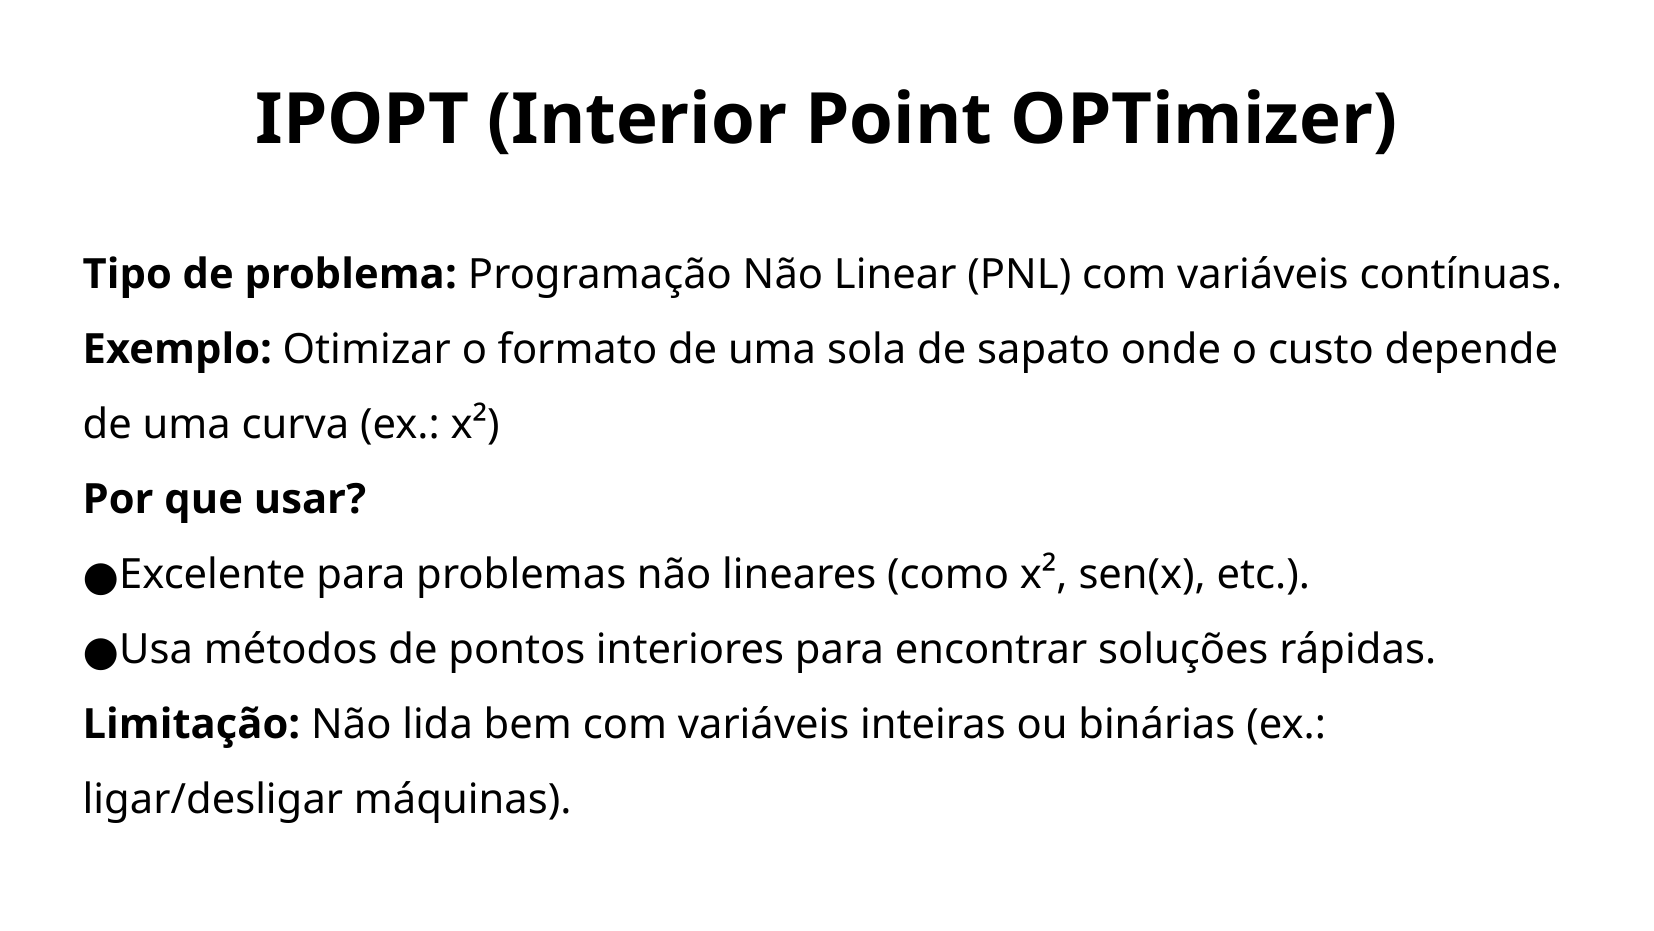

IPOPT (Interior Point OPTimizer)
Tipo de problema: Programação Não Linear (PNL) com variáveis contínuas.
Exemplo: Otimizar o formato de uma sola de sapato onde o custo depende de uma curva (ex.: x²)
Por que usar?
Excelente para problemas não lineares (como x², sen(x), etc.).
Usa métodos de pontos interiores para encontrar soluções rápidas.
Limitação: Não lida bem com variáveis inteiras ou binárias (ex.: ligar/desligar máquinas).